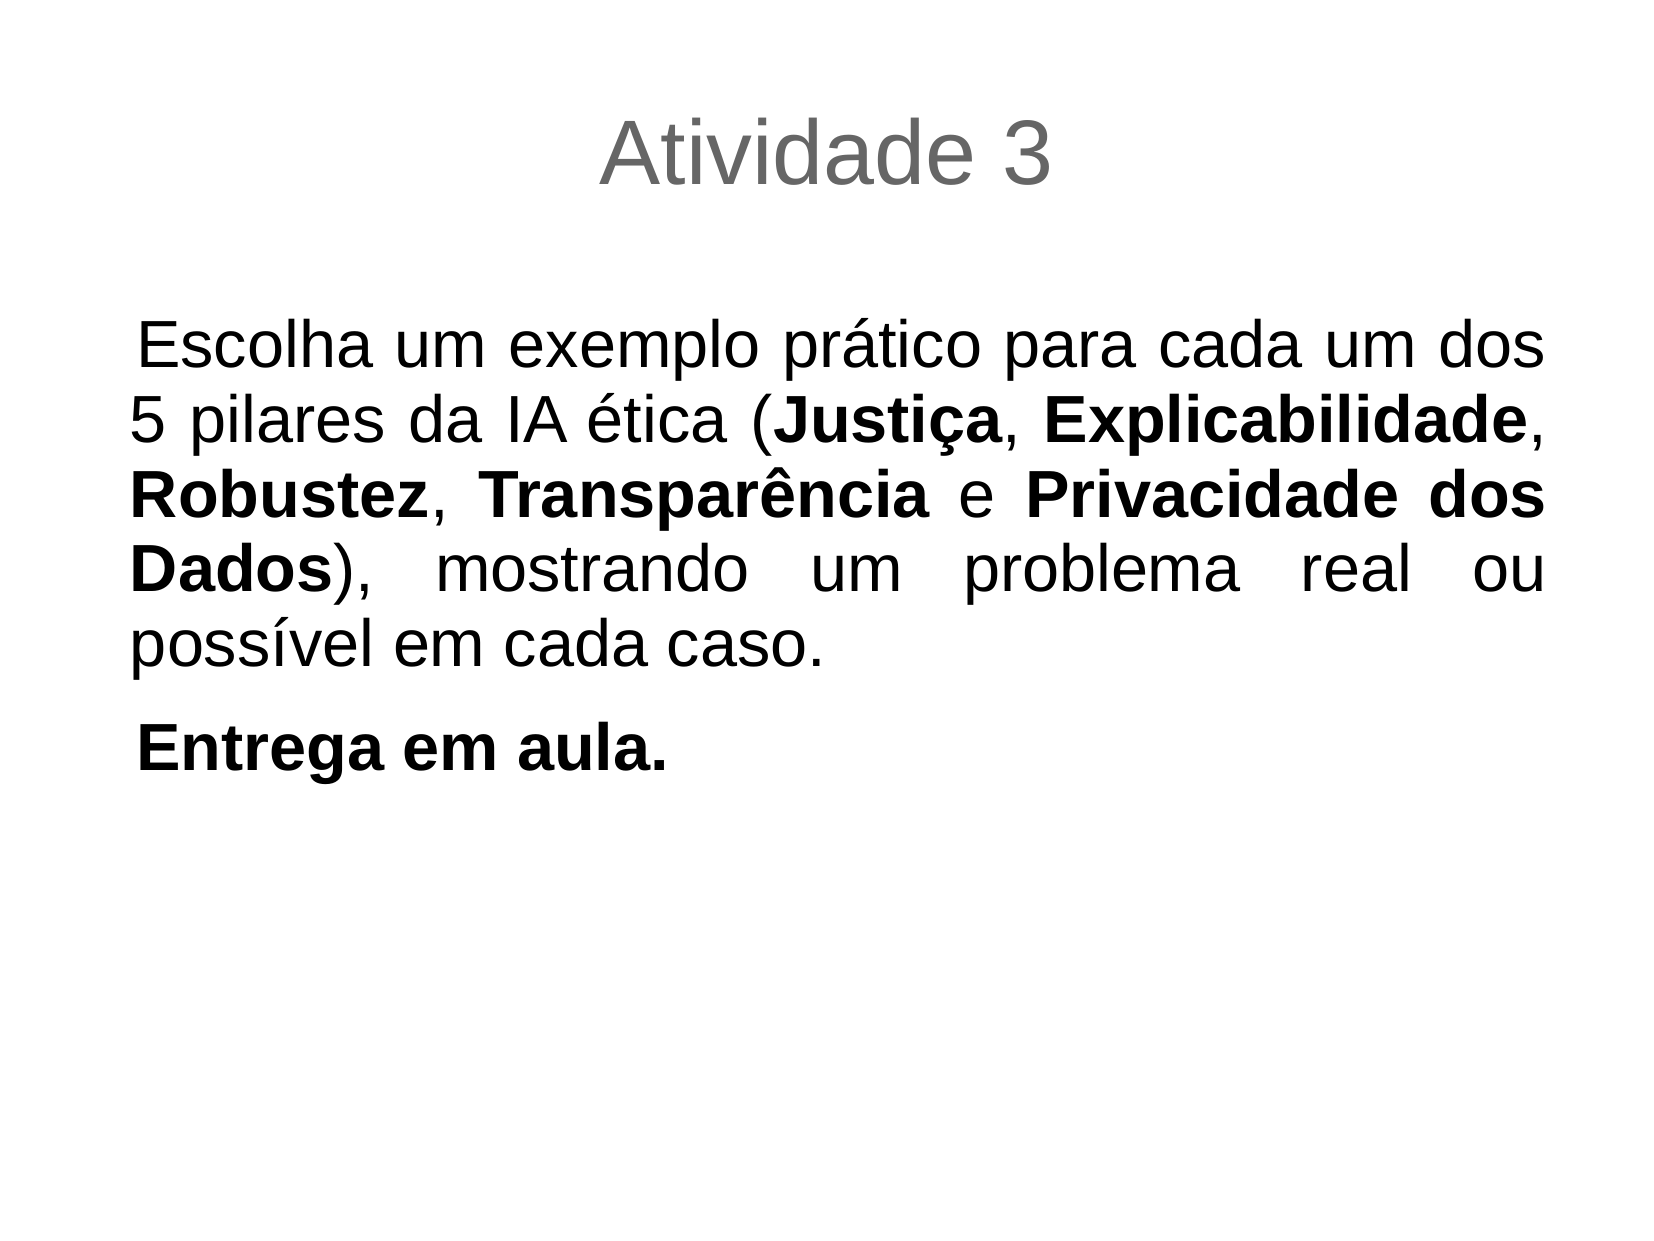

# Atividade 3
Escolha um exemplo prático para cada um dos 5 pilares da IA ética (Justiça, Explicabilidade, Robustez, Transparência e Privacidade dos Dados), mostrando um problema real ou possível em cada caso.
Entrega em aula.